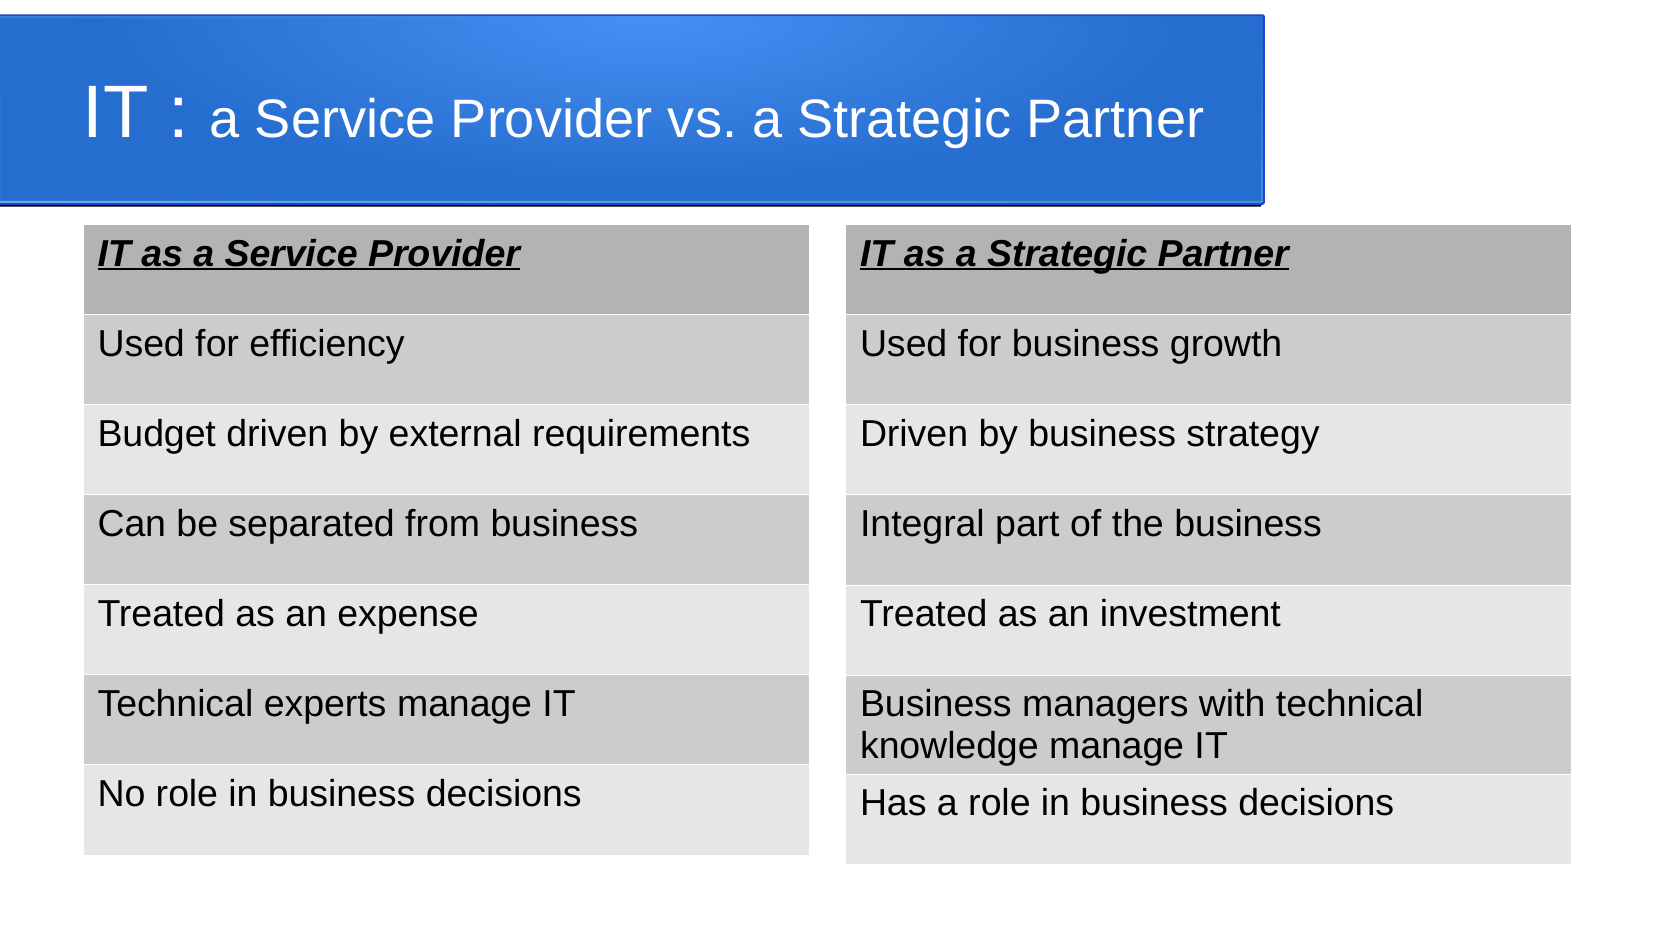

# IT : a Service Provider vs. a Strategic Partner
| IT as a Service Provider |
| --- |
| Used for efficiency |
| Budget driven by external requirements |
| Can be separated from business |
| Treated as an expense |
| Technical experts manage IT |
| No role in business decisions |
| IT as a Strategic Partner |
| --- |
| Used for business growth |
| Driven by business strategy |
| Integral part of the business |
| Treated as an investment |
| Business managers with technical knowledge manage IT |
| Has a role in business decisions |